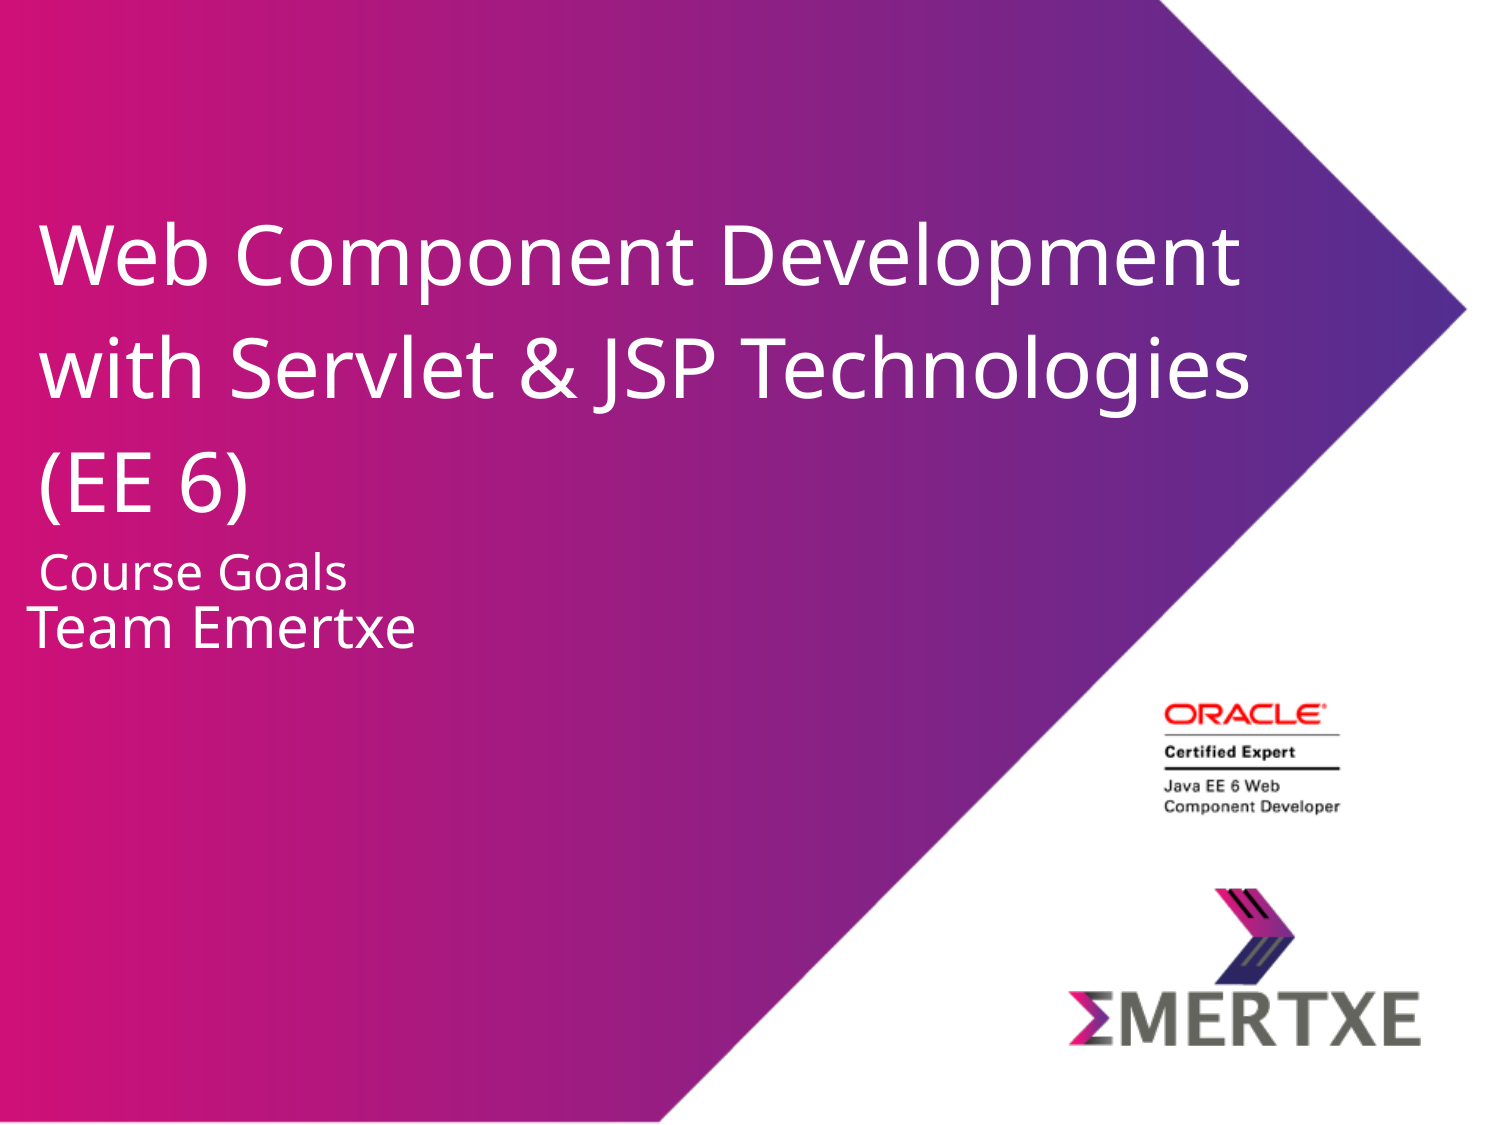

Web Component Development with Servlet & JSP Technologies (EE 6)
Course Goals
Team Emertxe